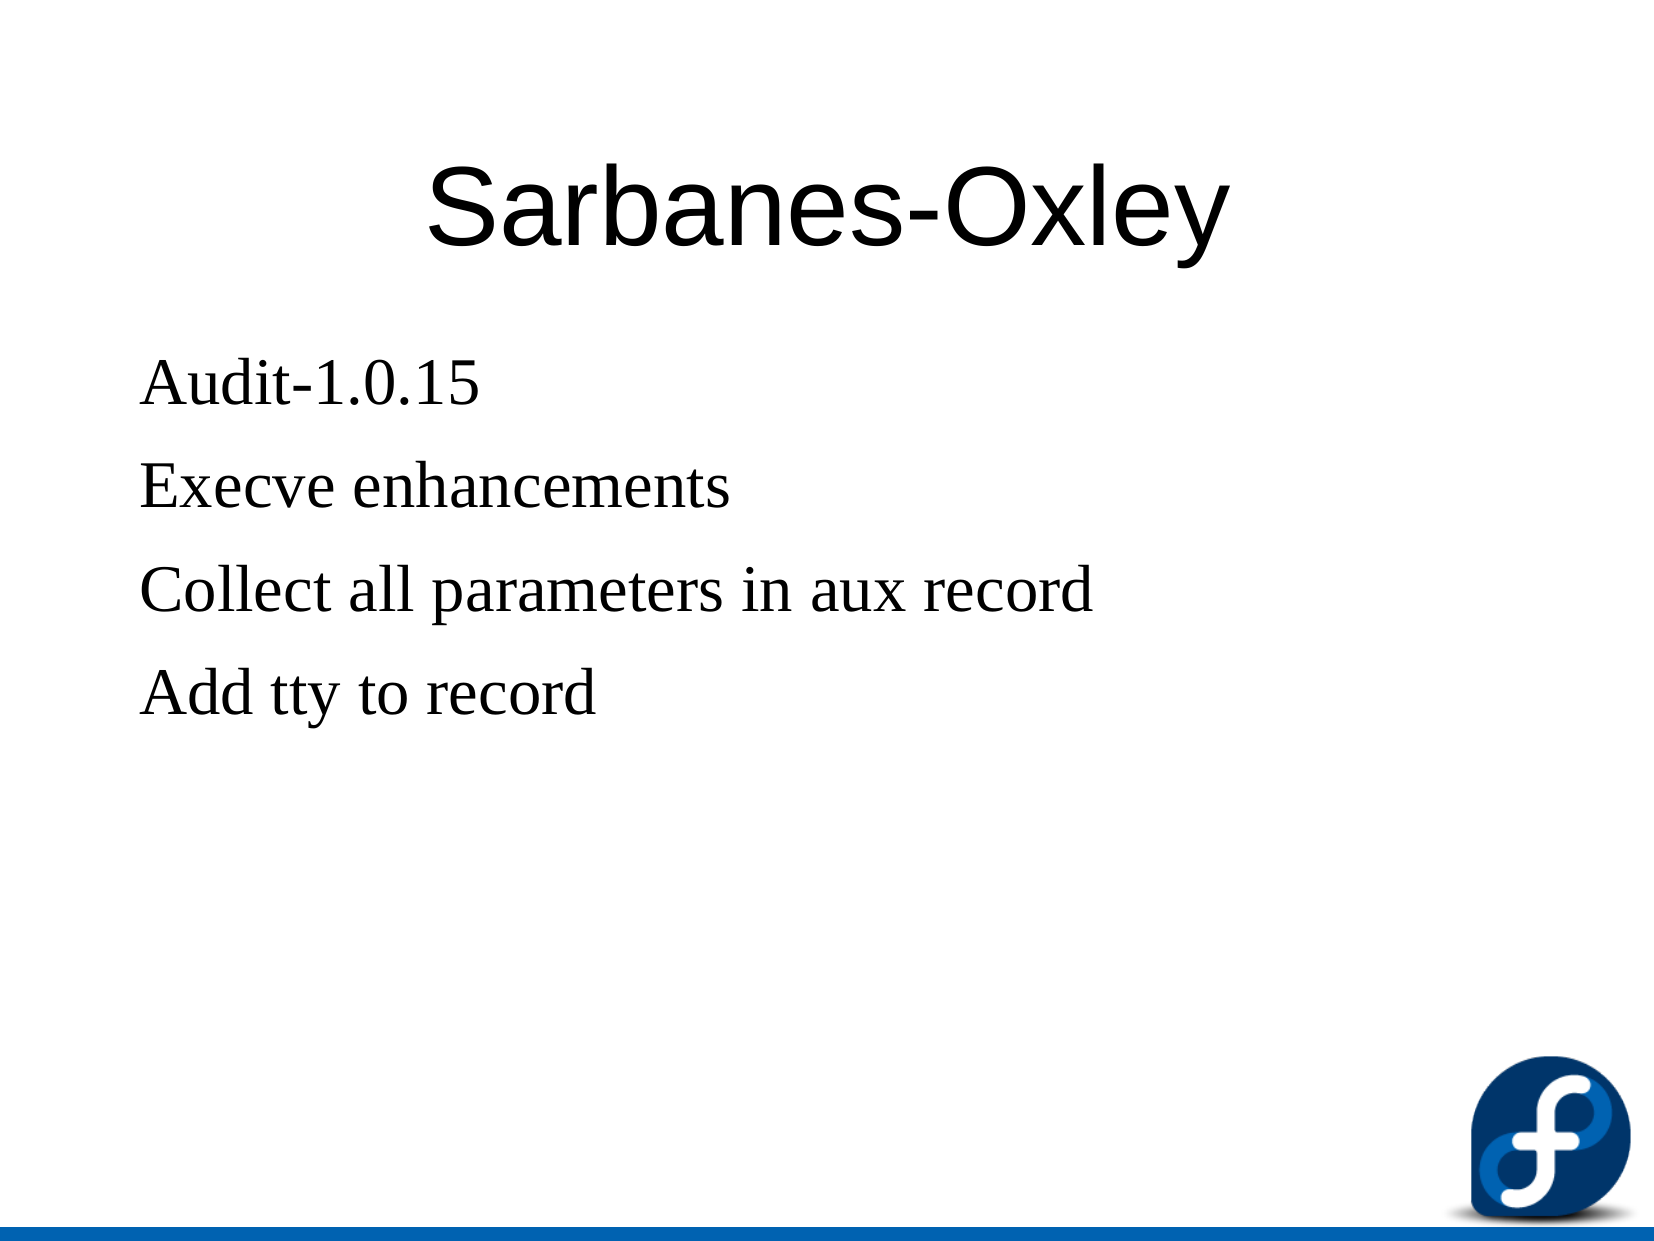

# Sarbanes-Oxley
Audit-1.0.15
Execve enhancements
Collect all parameters in aux record
Add tty to record